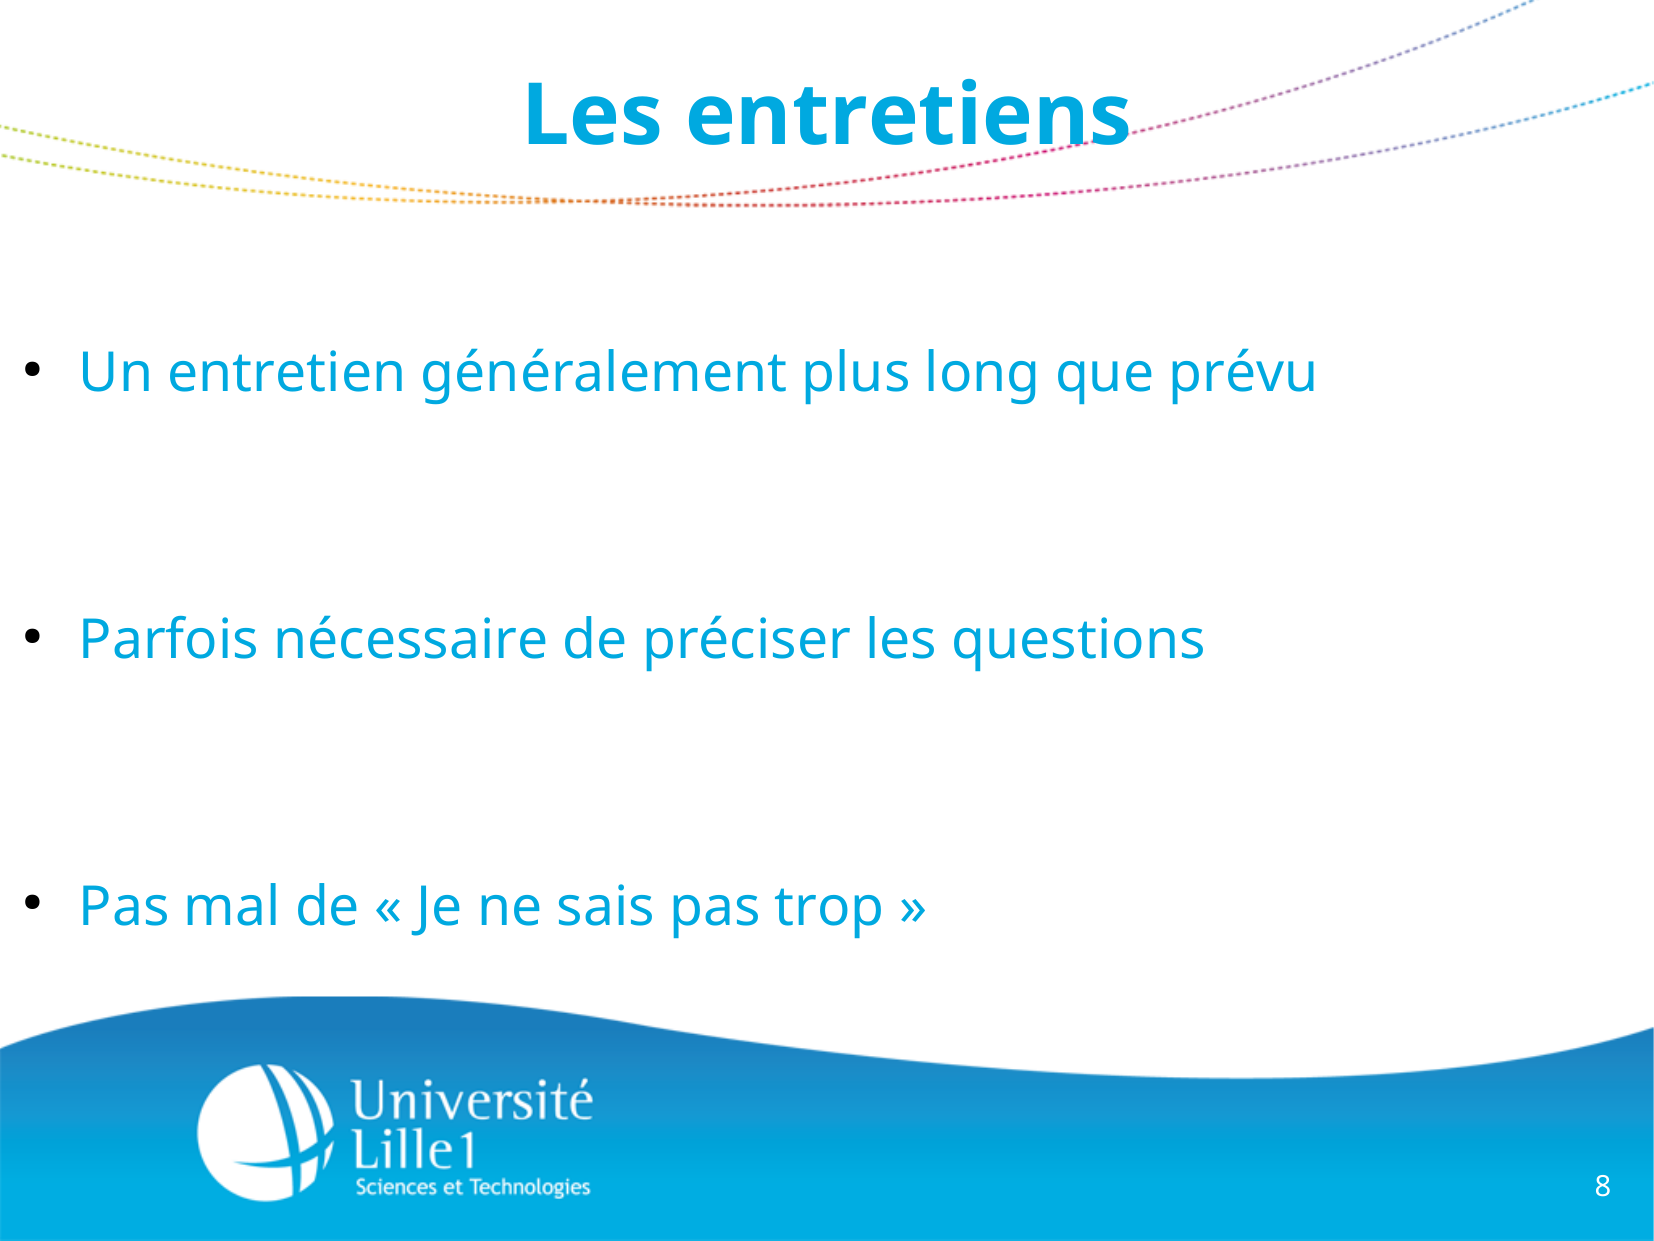

# Les entretiens
Un entretien généralement plus long que prévu
Parfois nécessaire de préciser les questions
Pas mal de « Je ne sais pas trop »
8